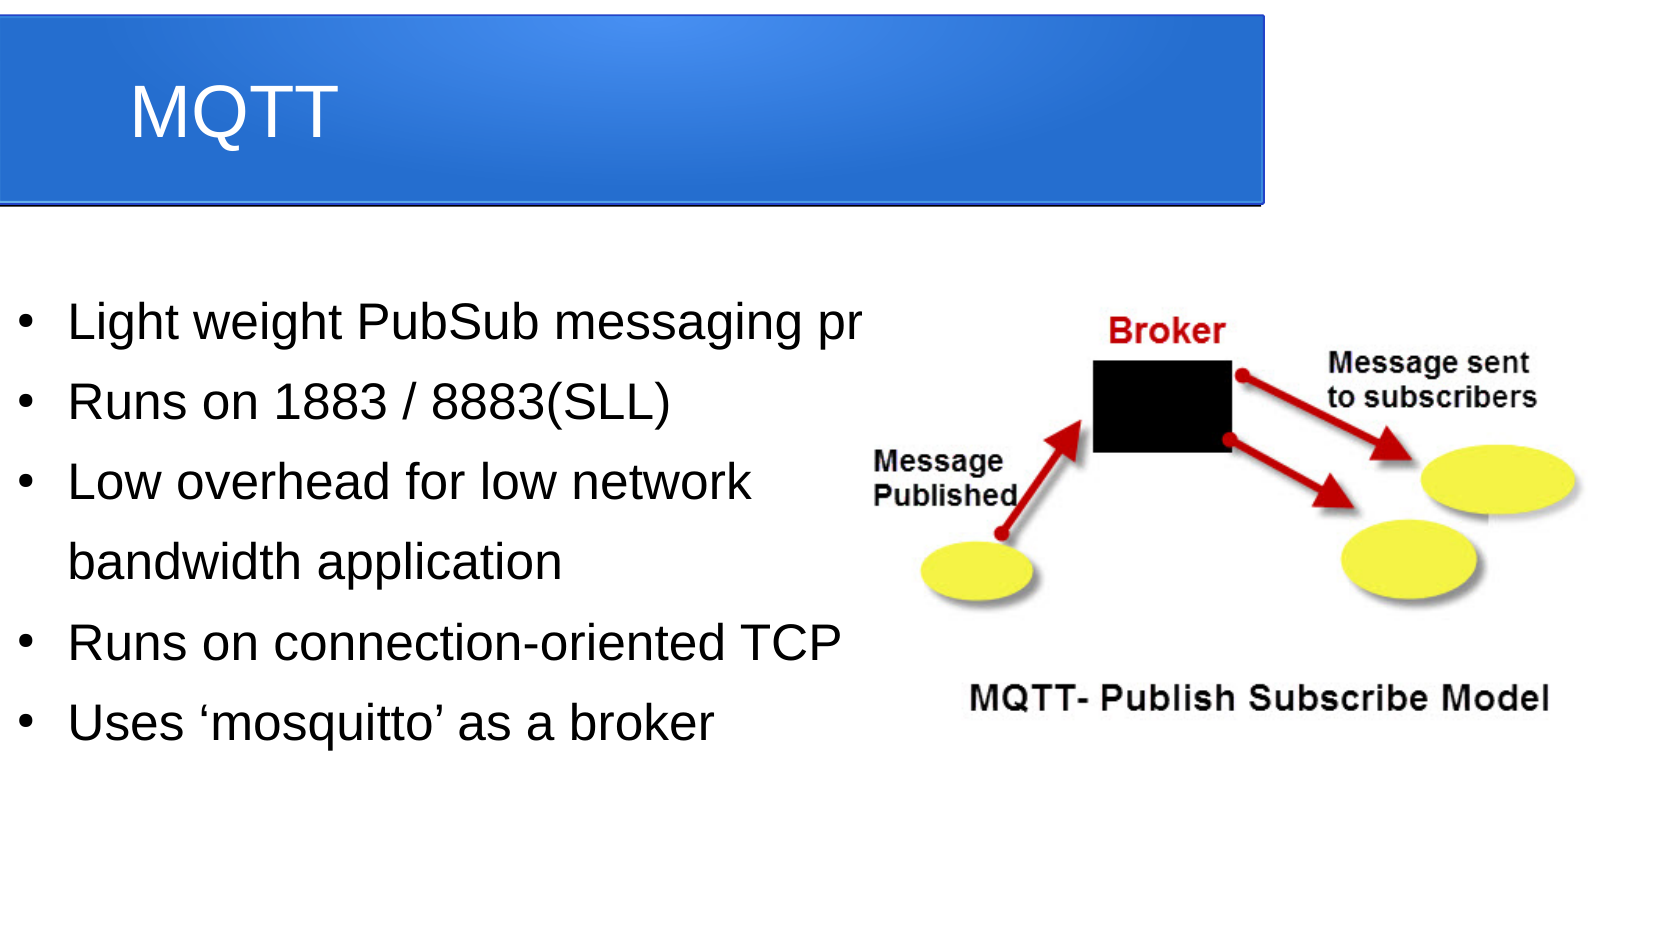

# MQTT
Light weight PubSub messaging protocol.
Runs on 1883 / 8883(SLL)
Low overhead for low network
bandwidth application
Runs on connection-oriented TCP
Uses ‘mosquitto’ as a broker